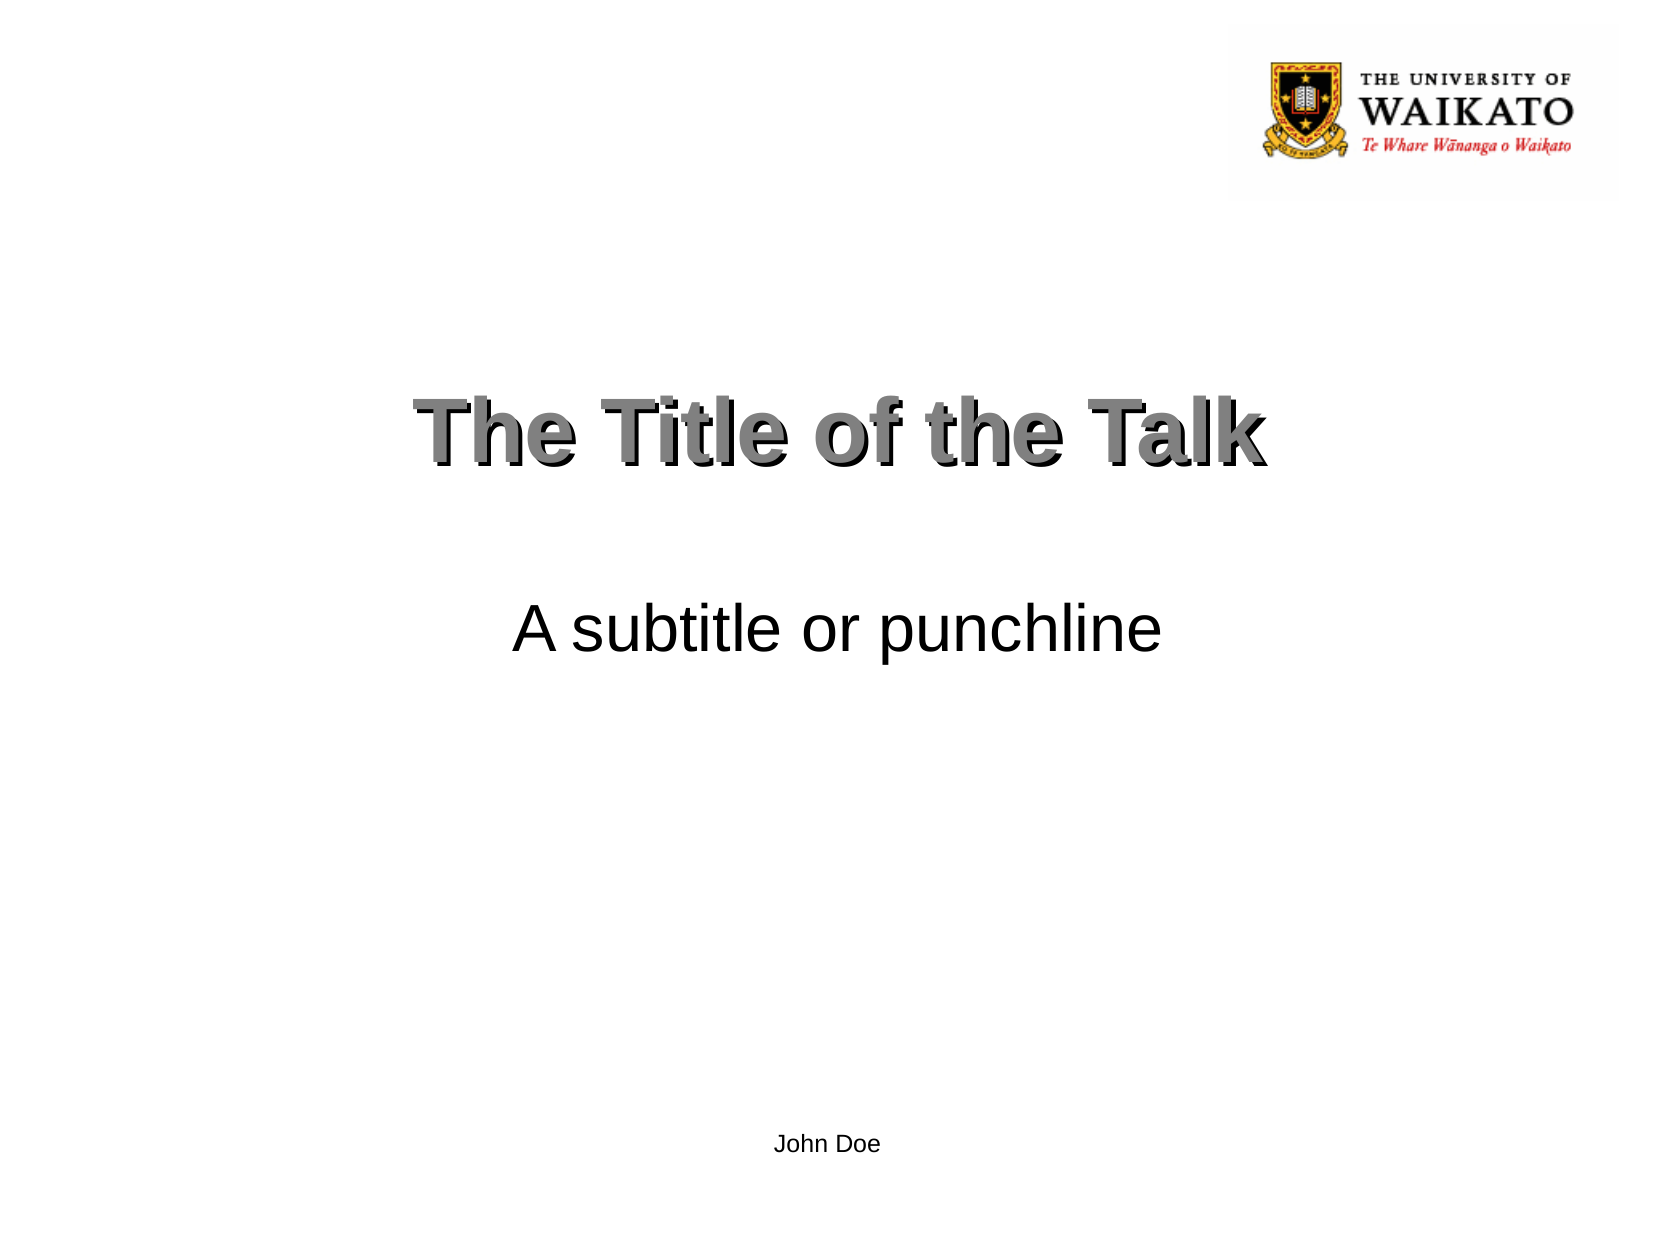

# The Title of the Talk
A subtitle or punchline
John Doe